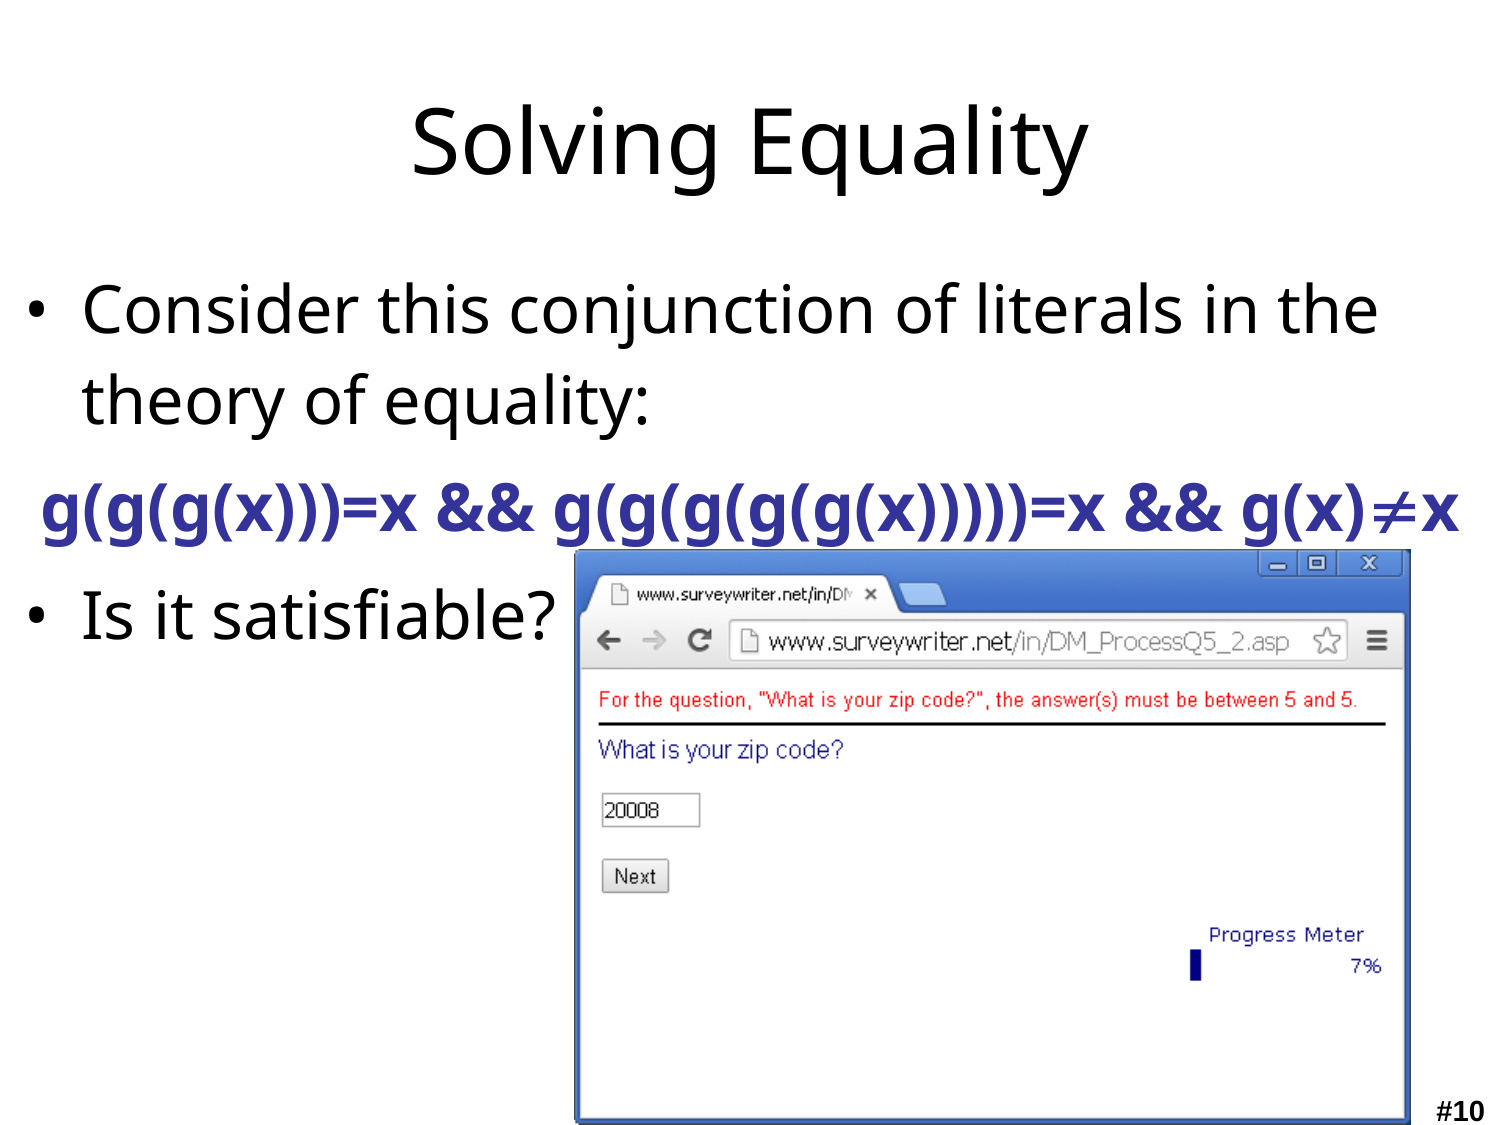

# Solving Equality
Consider this conjunction of literals in the theory of equality:
g(g(g(x)))=x && g(g(g(g(g(x)))))=x && g(x)x
Is it satisfiable?
10